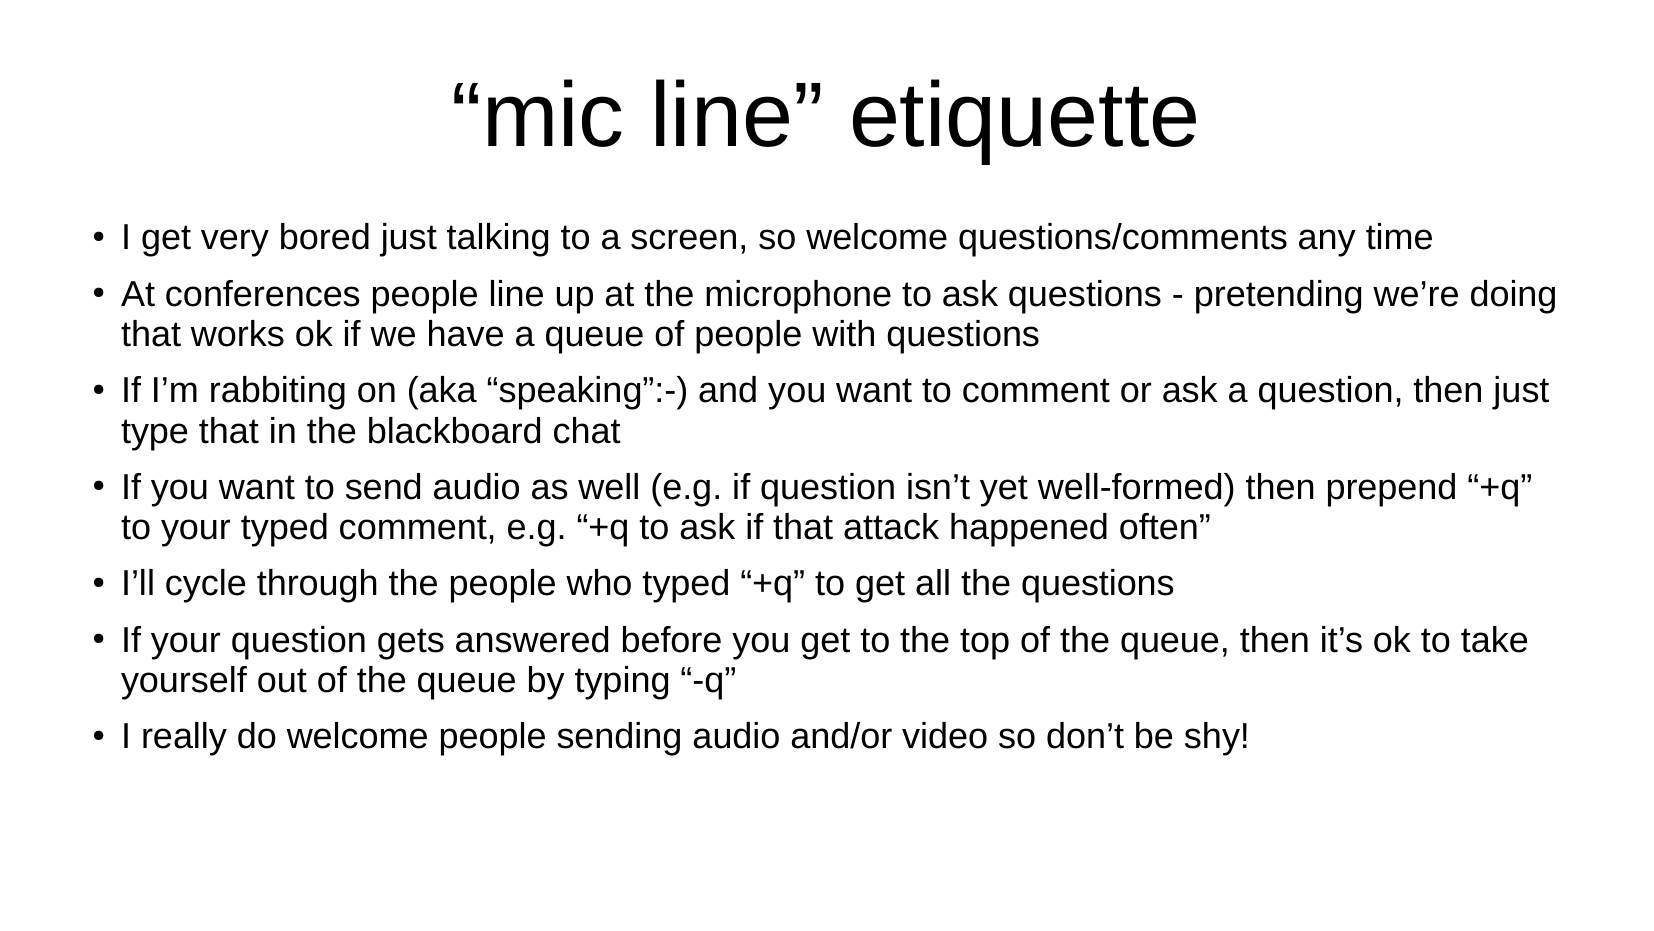

# “mic line” etiquette
I get very bored just talking to a screen, so welcome questions/comments any time
At conferences people line up at the microphone to ask questions - pretending we’re doing that works ok if we have a queue of people with questions
If I’m rabbiting on (aka “speaking”:-) and you want to comment or ask a question, then just type that in the blackboard chat
If you want to send audio as well (e.g. if question isn’t yet well-formed) then prepend “+q” to your typed comment, e.g. “+q to ask if that attack happened often”
I’ll cycle through the people who typed “+q” to get all the questions
If your question gets answered before you get to the top of the queue, then it’s ok to take yourself out of the queue by typing “-q”
I really do welcome people sending audio and/or video so don’t be shy!